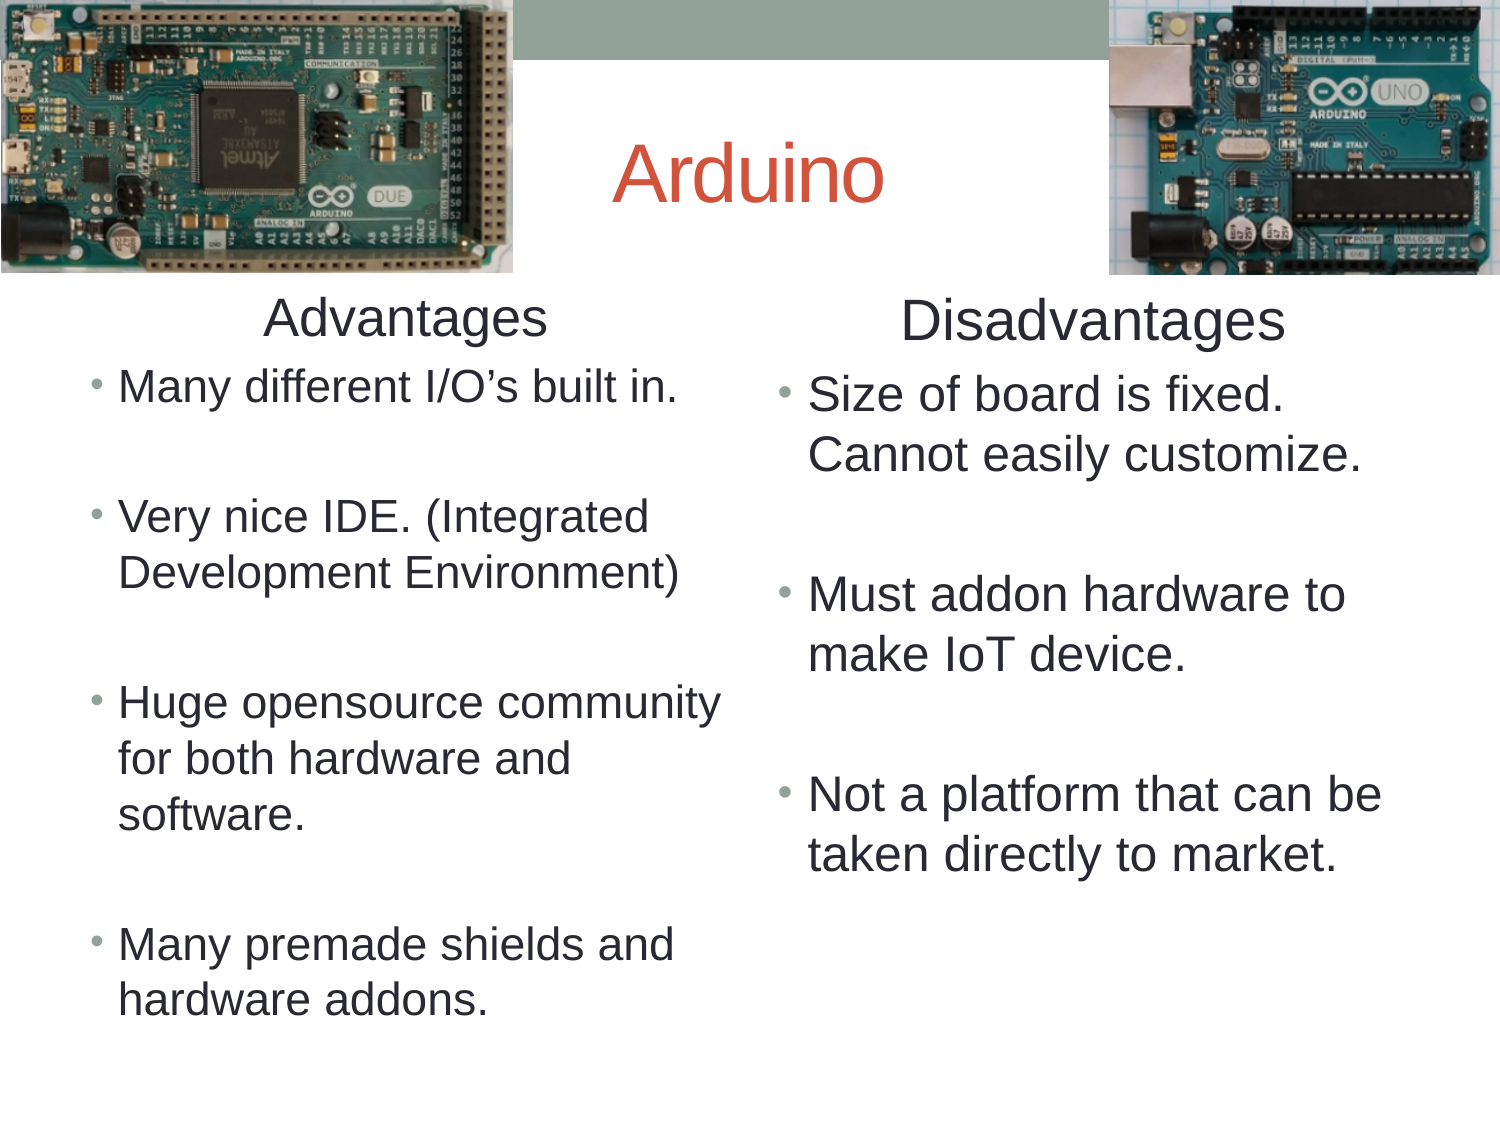

# Arduino
Advantages
Many different I/O’s built in.
Very nice IDE. (Integrated Development Environment)
Huge opensource community for both hardware and software.
Many premade shields and hardware addons.
Disadvantages
Size of board is fixed. Cannot easily customize.
Must addon hardware to make IoT device.
Not a platform that can be taken directly to market.